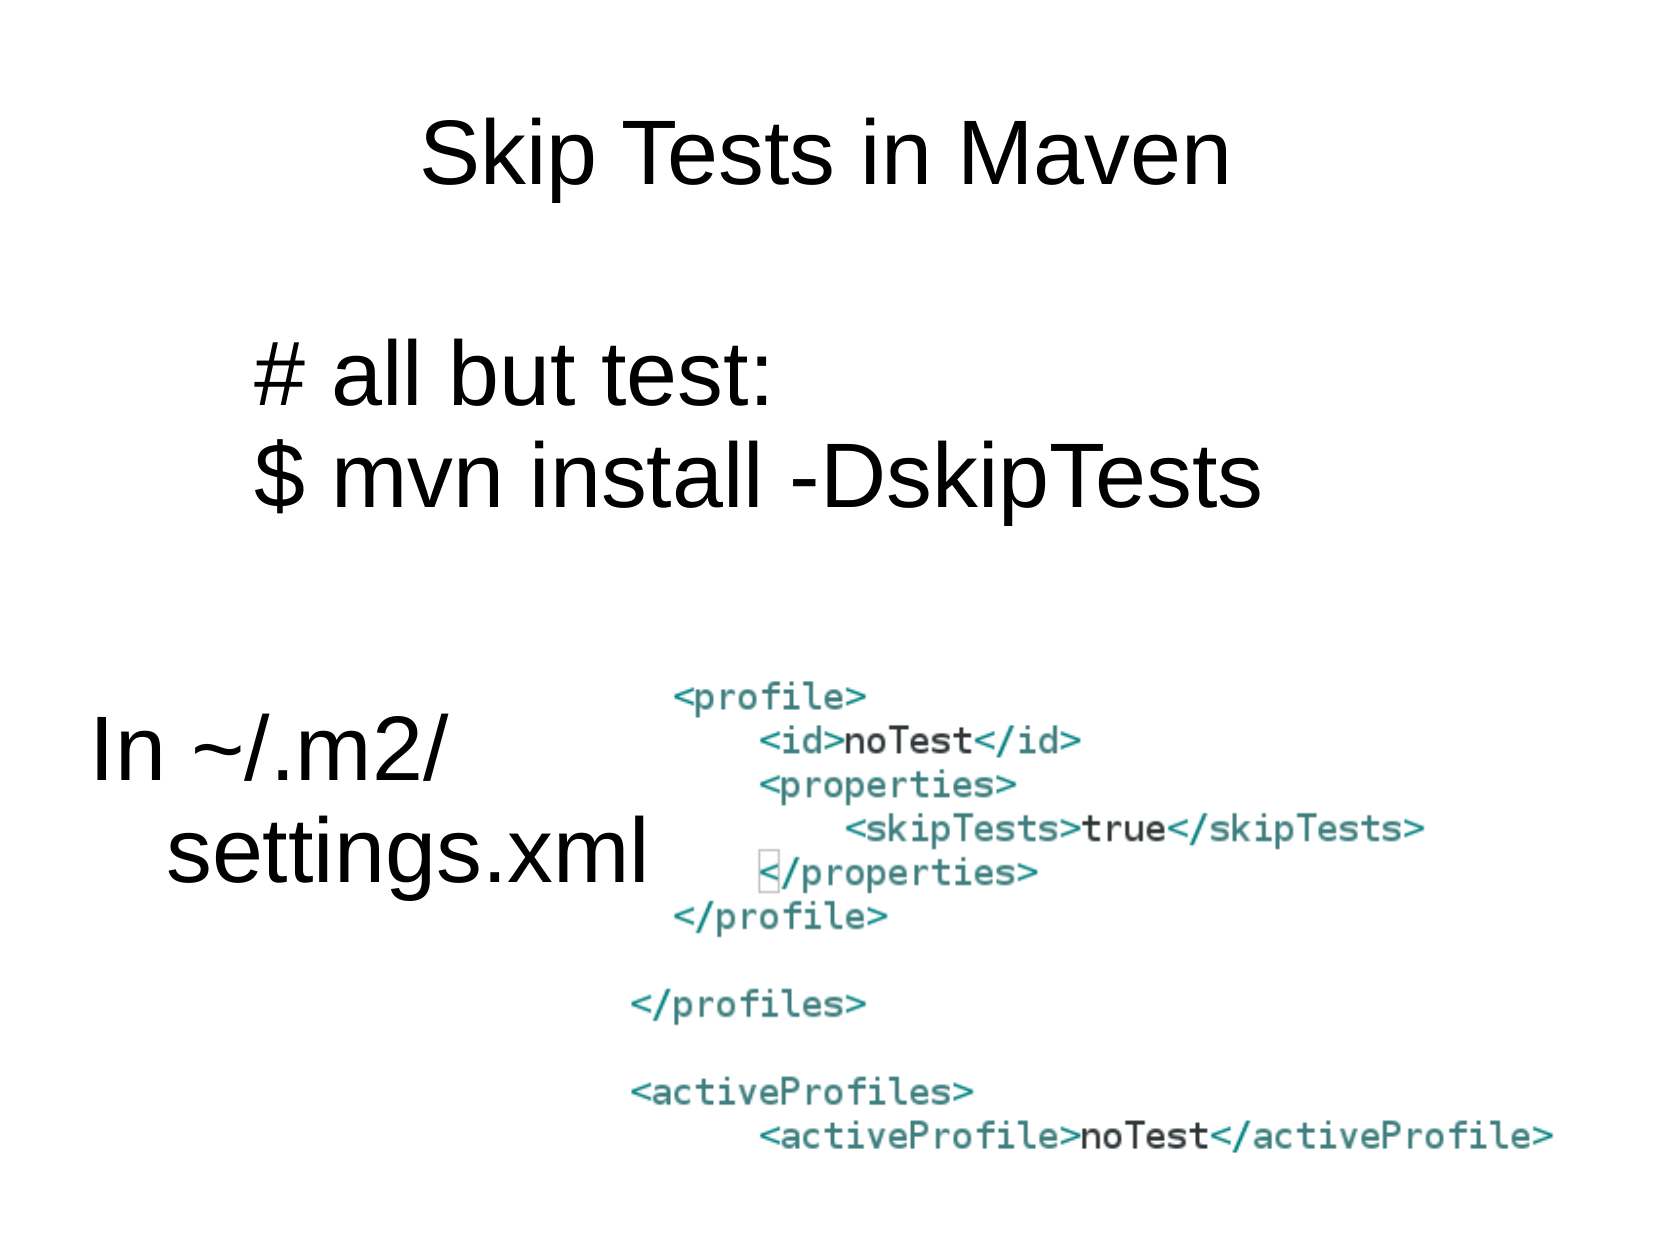

# Skip Tests in Maven
# all but test: $ mvn install -DskipTests
In ~/.m2/
 settings.xml